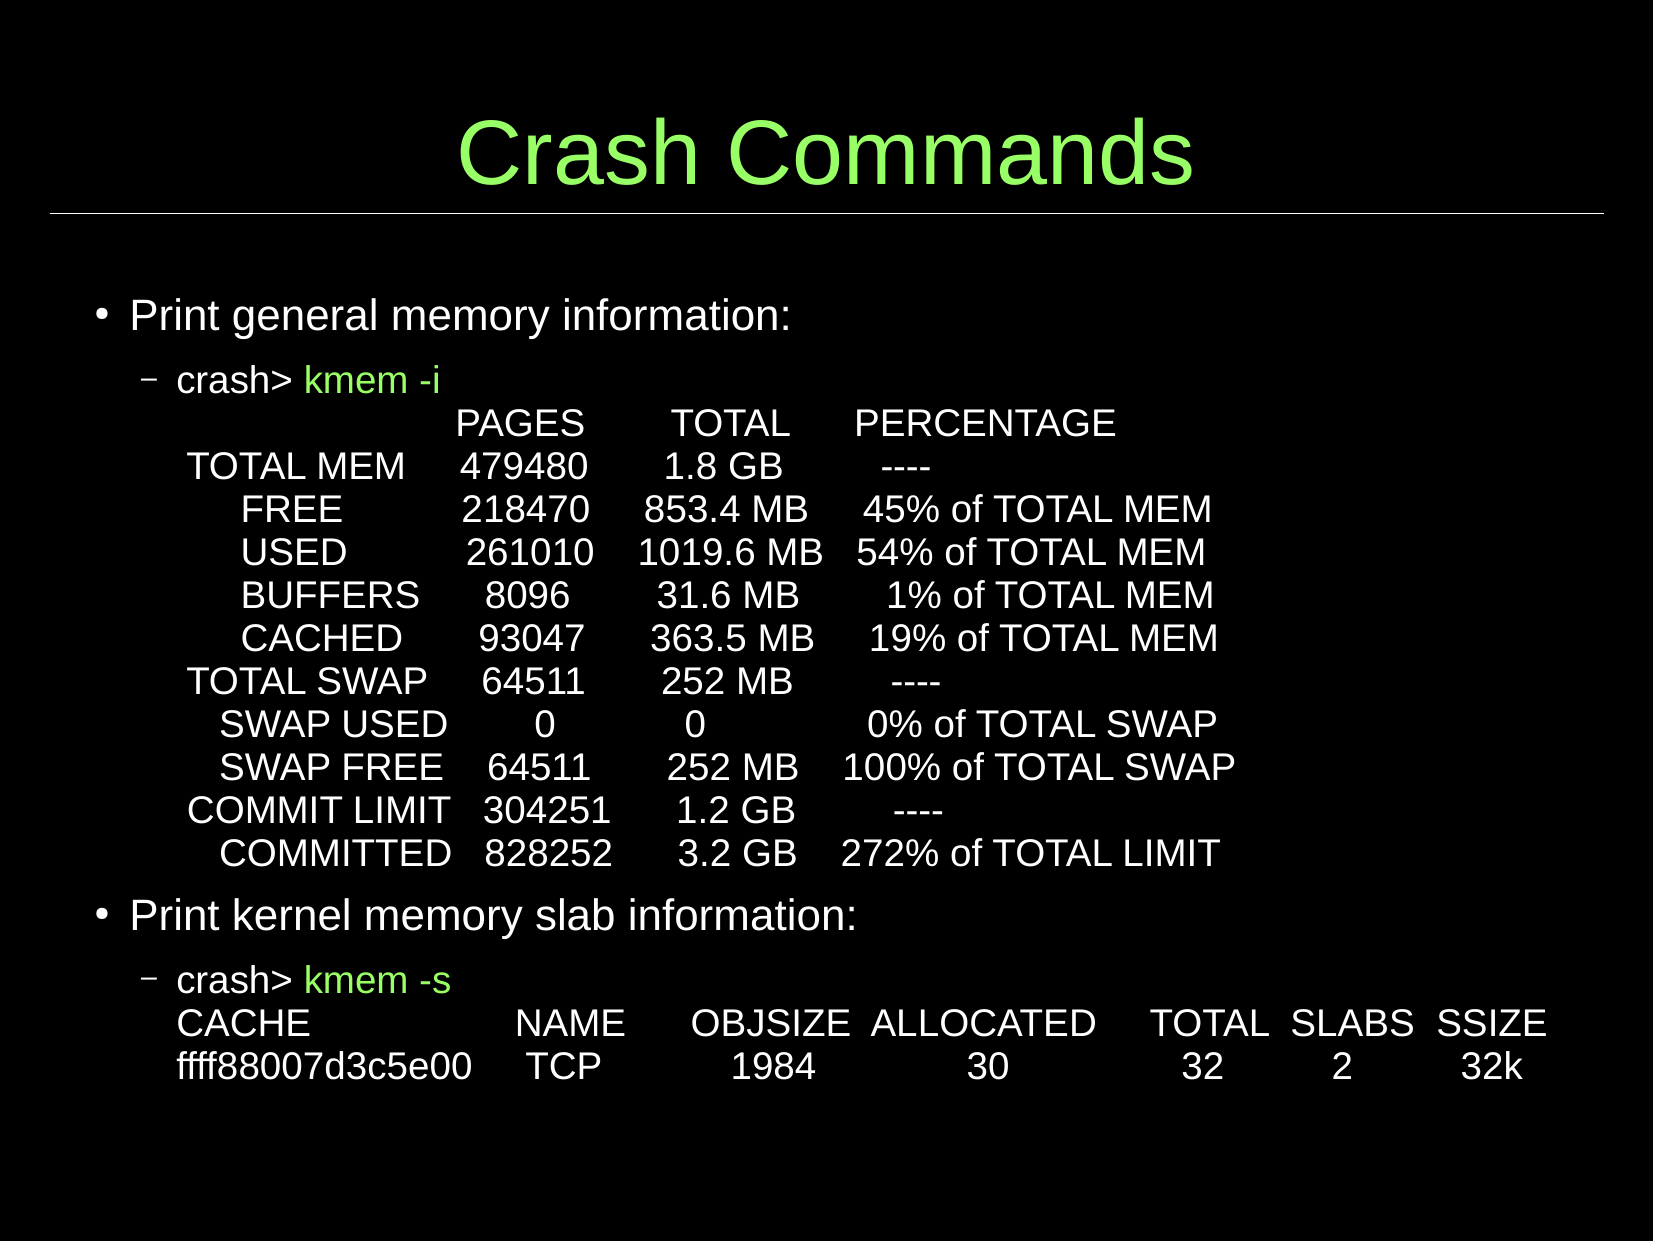

# Crash Commands
Print general memory information:
crash> kmem -i
 PAGES TOTAL PERCENTAGE
 TOTAL MEM 479480 1.8 GB ----
 FREE 218470 853.4 MB 45% of TOTAL MEM
 USED 261010 1019.6 MB 54% of TOTAL MEM
 BUFFERS 8096 31.6 MB 1% of TOTAL MEM
 CACHED 93047 363.5 MB 19% of TOTAL MEM
 TOTAL SWAP 64511 252 MB ----
 SWAP USED 0 0 0% of TOTAL SWAP
 SWAP FREE 64511 252 MB 100% of TOTAL SWAP
 COMMIT LIMIT 304251 1.2 GB ----
 COMMITTED 828252 3.2 GB 272% of TOTAL LIMIT
Print kernel memory slab information:
crash> kmem -s
CACHE NAME OBJSIZE ALLOCATED TOTAL SLABS SSIZE
ffff88007d3c5e00 TCP 1984 30 32 2 32k